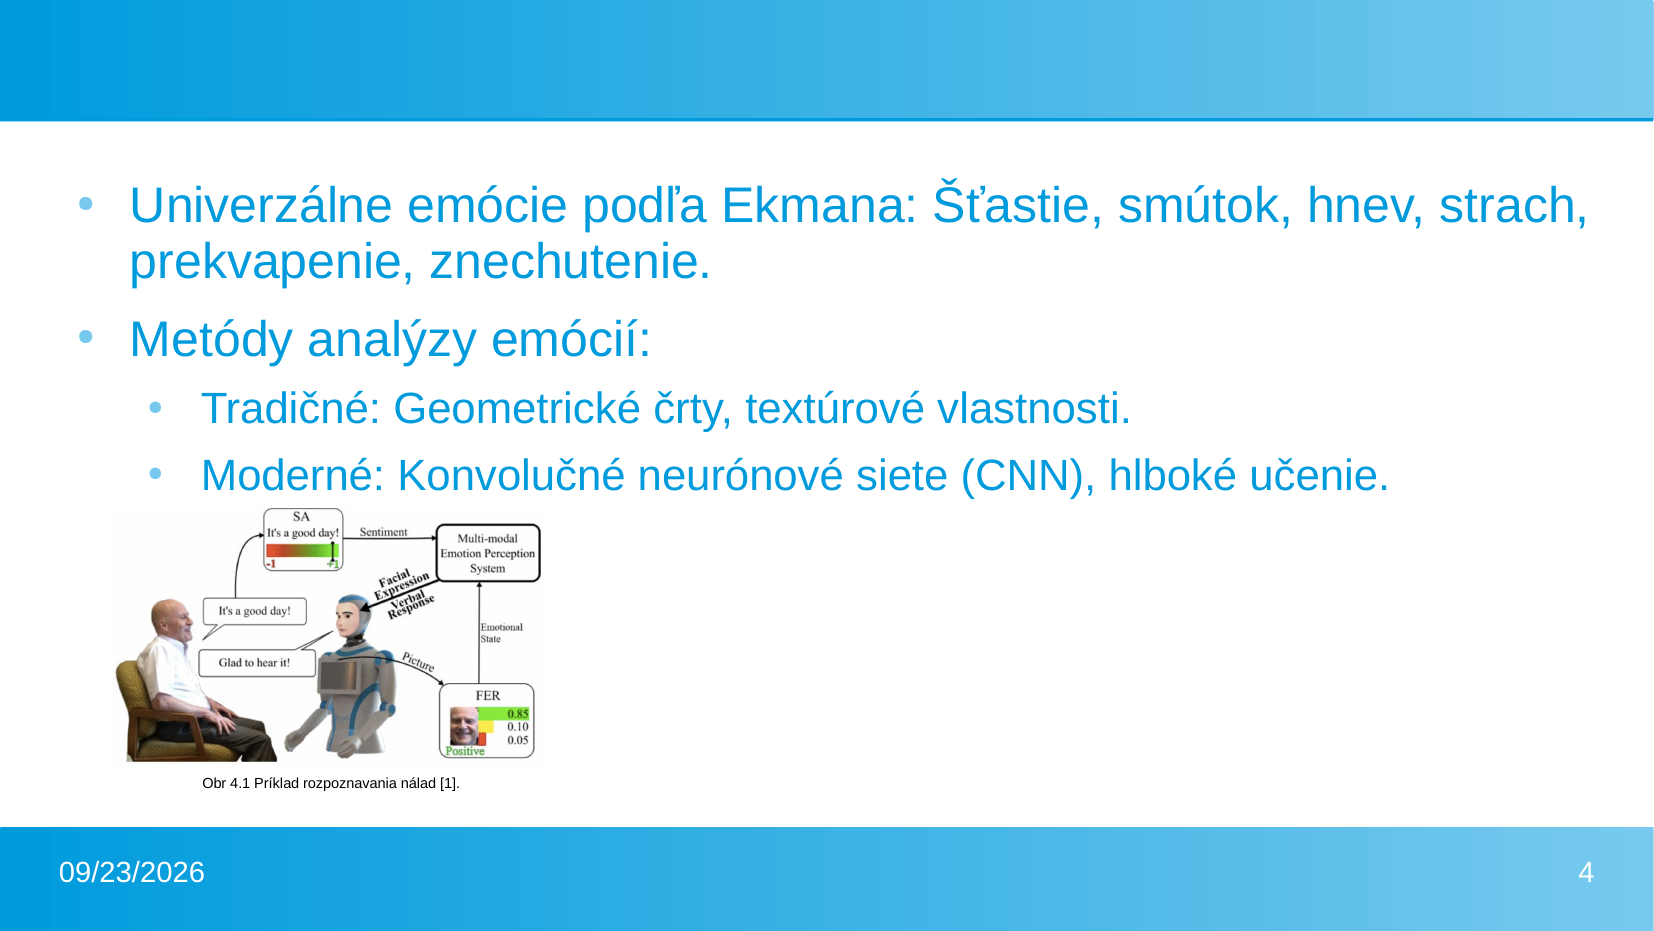

#
Univerzálne emócie podľa Ekmana: Šťastie, smútok, hnev, strach, prekvapenie, znechutenie.
Metódy analýzy emócií:
Tradičné: Geometrické črty, textúrové vlastnosti.
Moderné: Konvolučné neurónové siete (CNN), hlboké učenie.
Obr 4.1 Príklad rozpoznavania nálad [1].
4